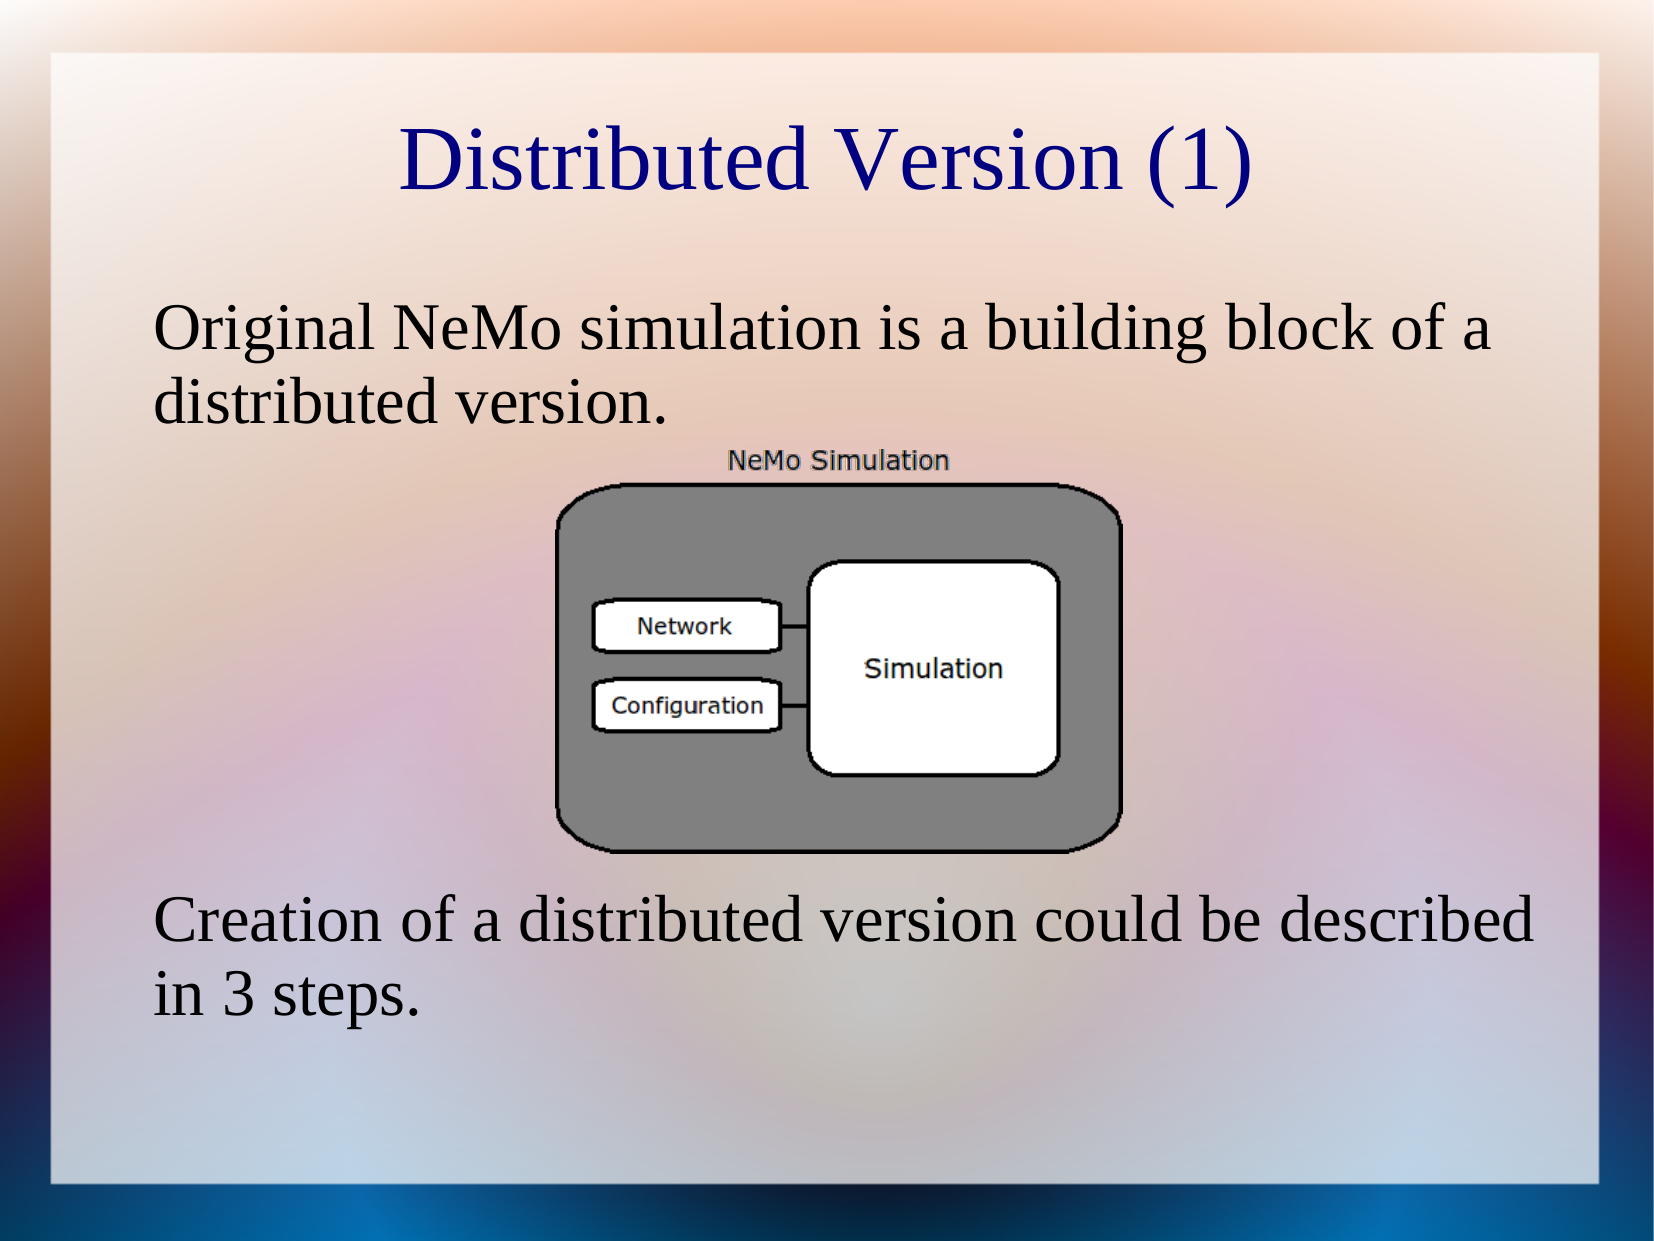

# Distributed Version (1)
Original NeMo simulation is a building block of a distributed version.
Creation of a distributed version could be described in 3 steps.